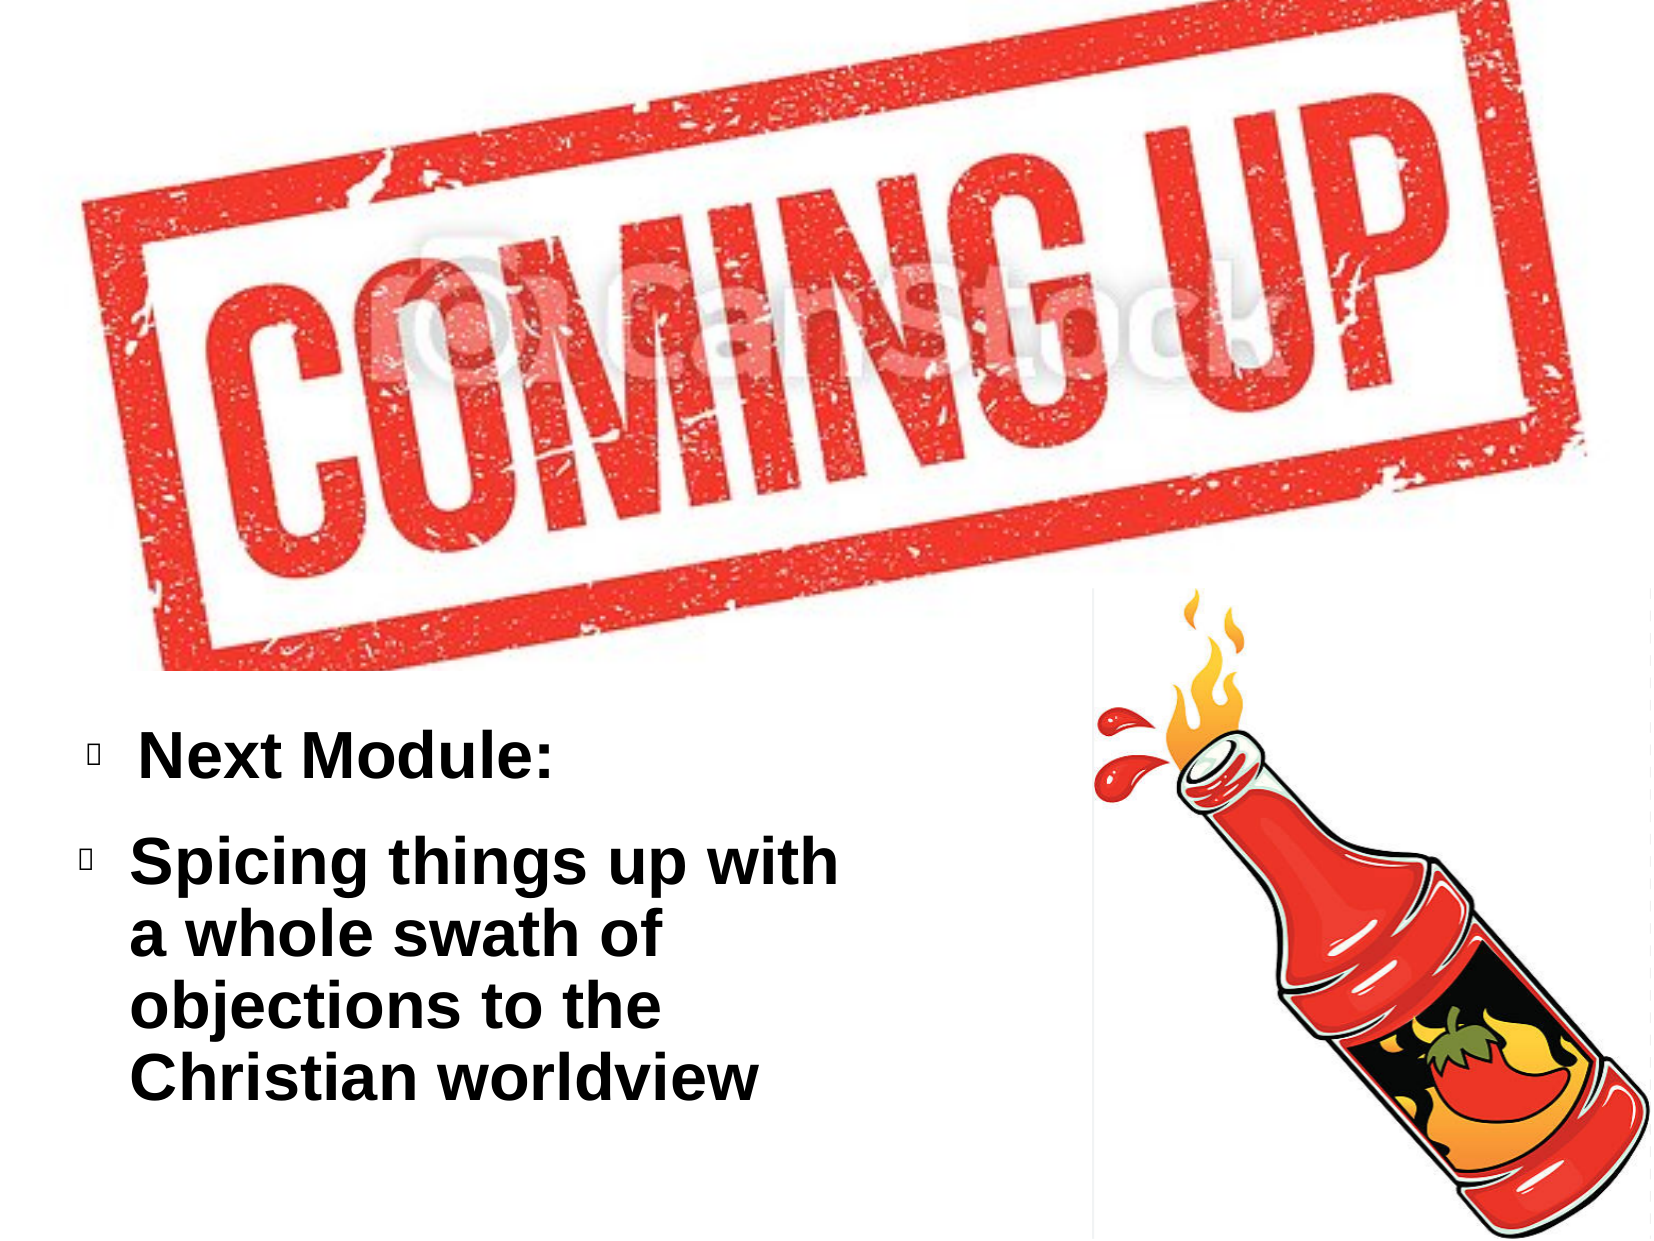

# Next Module:
Spicing things up with
a whole swath of
objections to the
Christian worldview